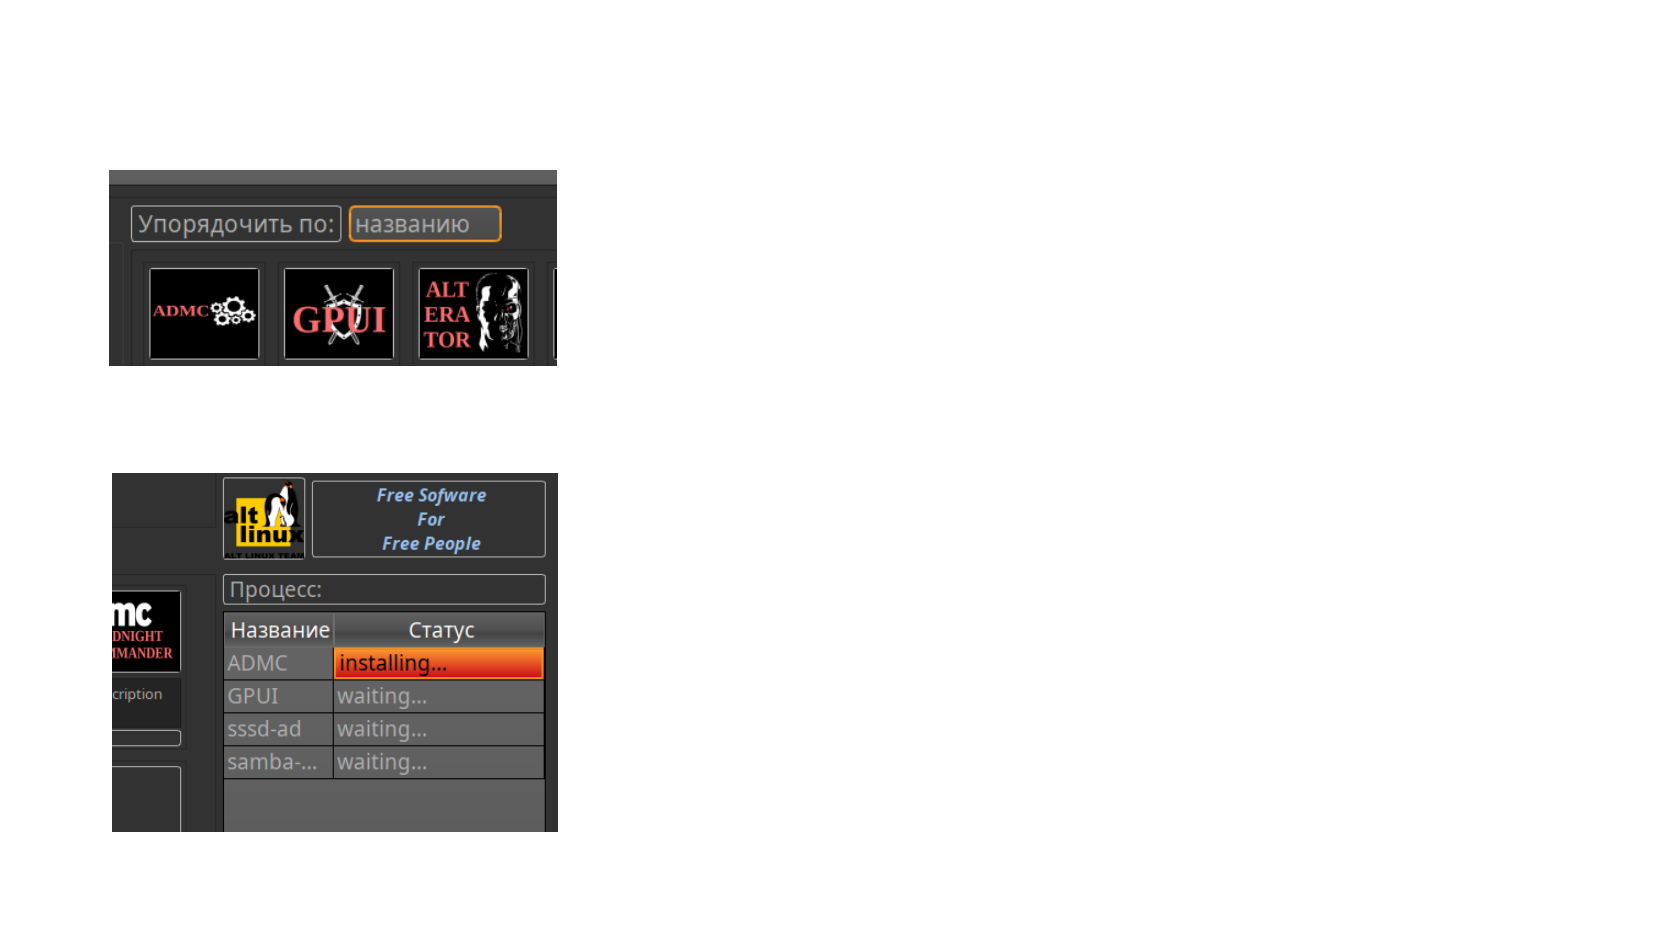

# ALT Play - центр установки программ
Дополнительный фильтр для центральной области по — Названию/Размеру (например ещё и по новизне)
В правой части отображение имени в столбце «Название» и статуса выполнения выбранных пакетов «Статус», такие как — Установка/Обновление/Удаление или в статусе Ожидание(когда ждёт очереди, пока закончится действие над предыдущим пакетом).
При клике по логотипу АльтЛинукс — переход на главную страницу на наш сайт alt-linux.ru